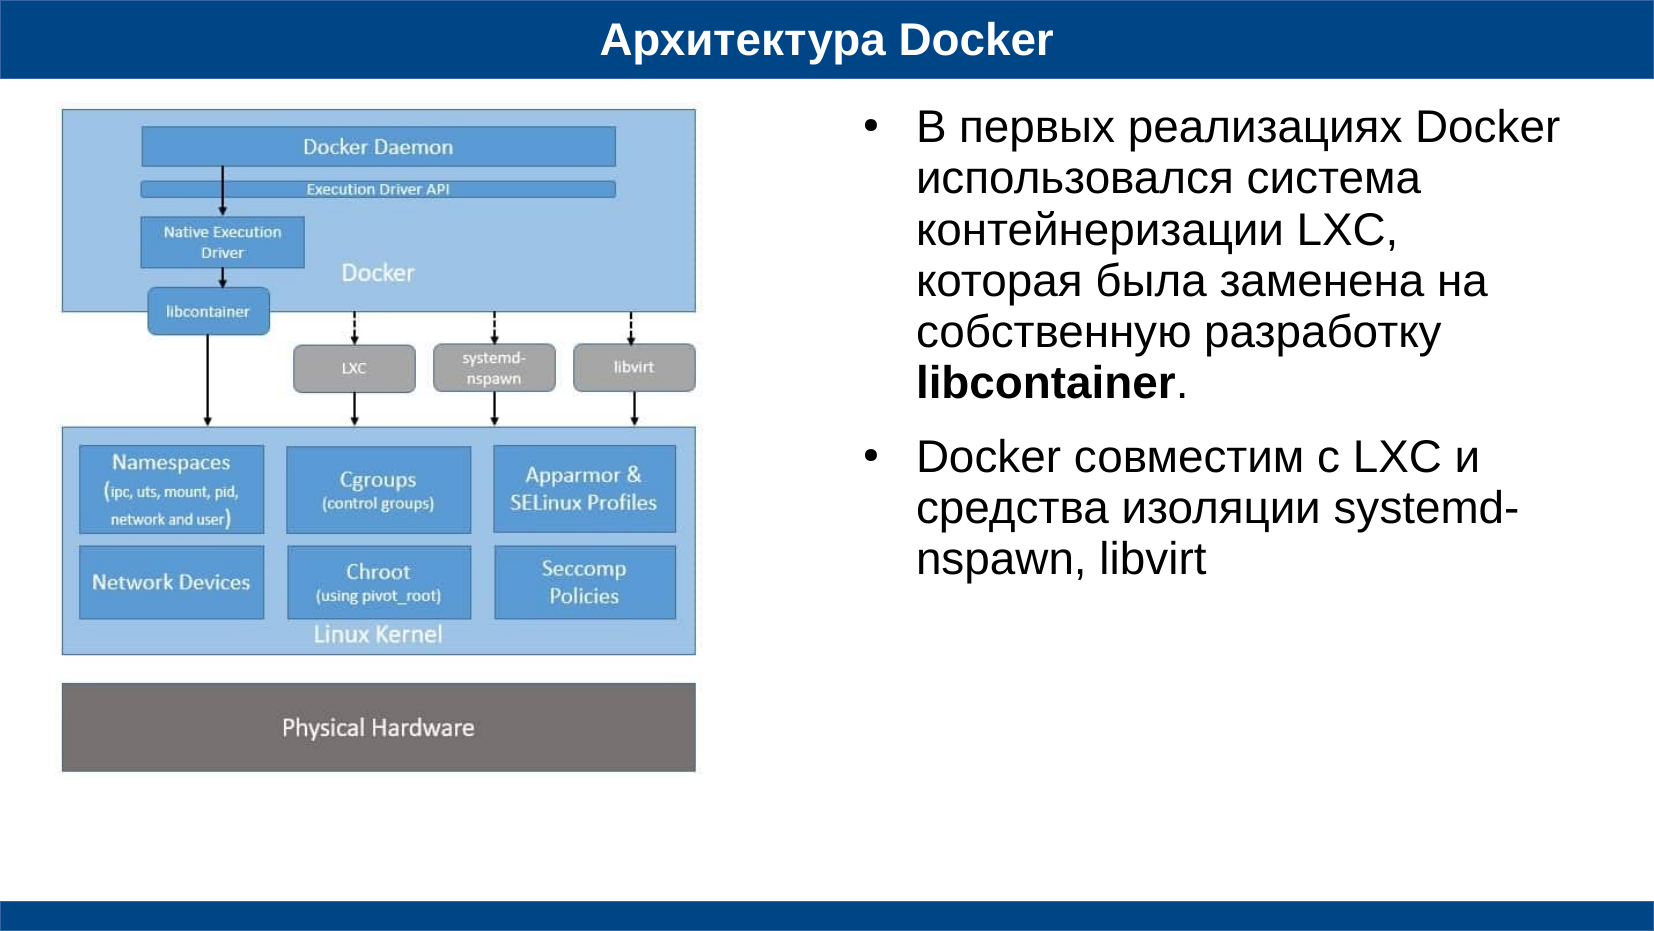

# Архитектура Docker
В первых реализациях Docker использовался система контейнеризации LXC, которая была заменена на собственную разработку libcontainer.
Docker совместим с LXC и средства изоляции systemd-nspawn, libvirt